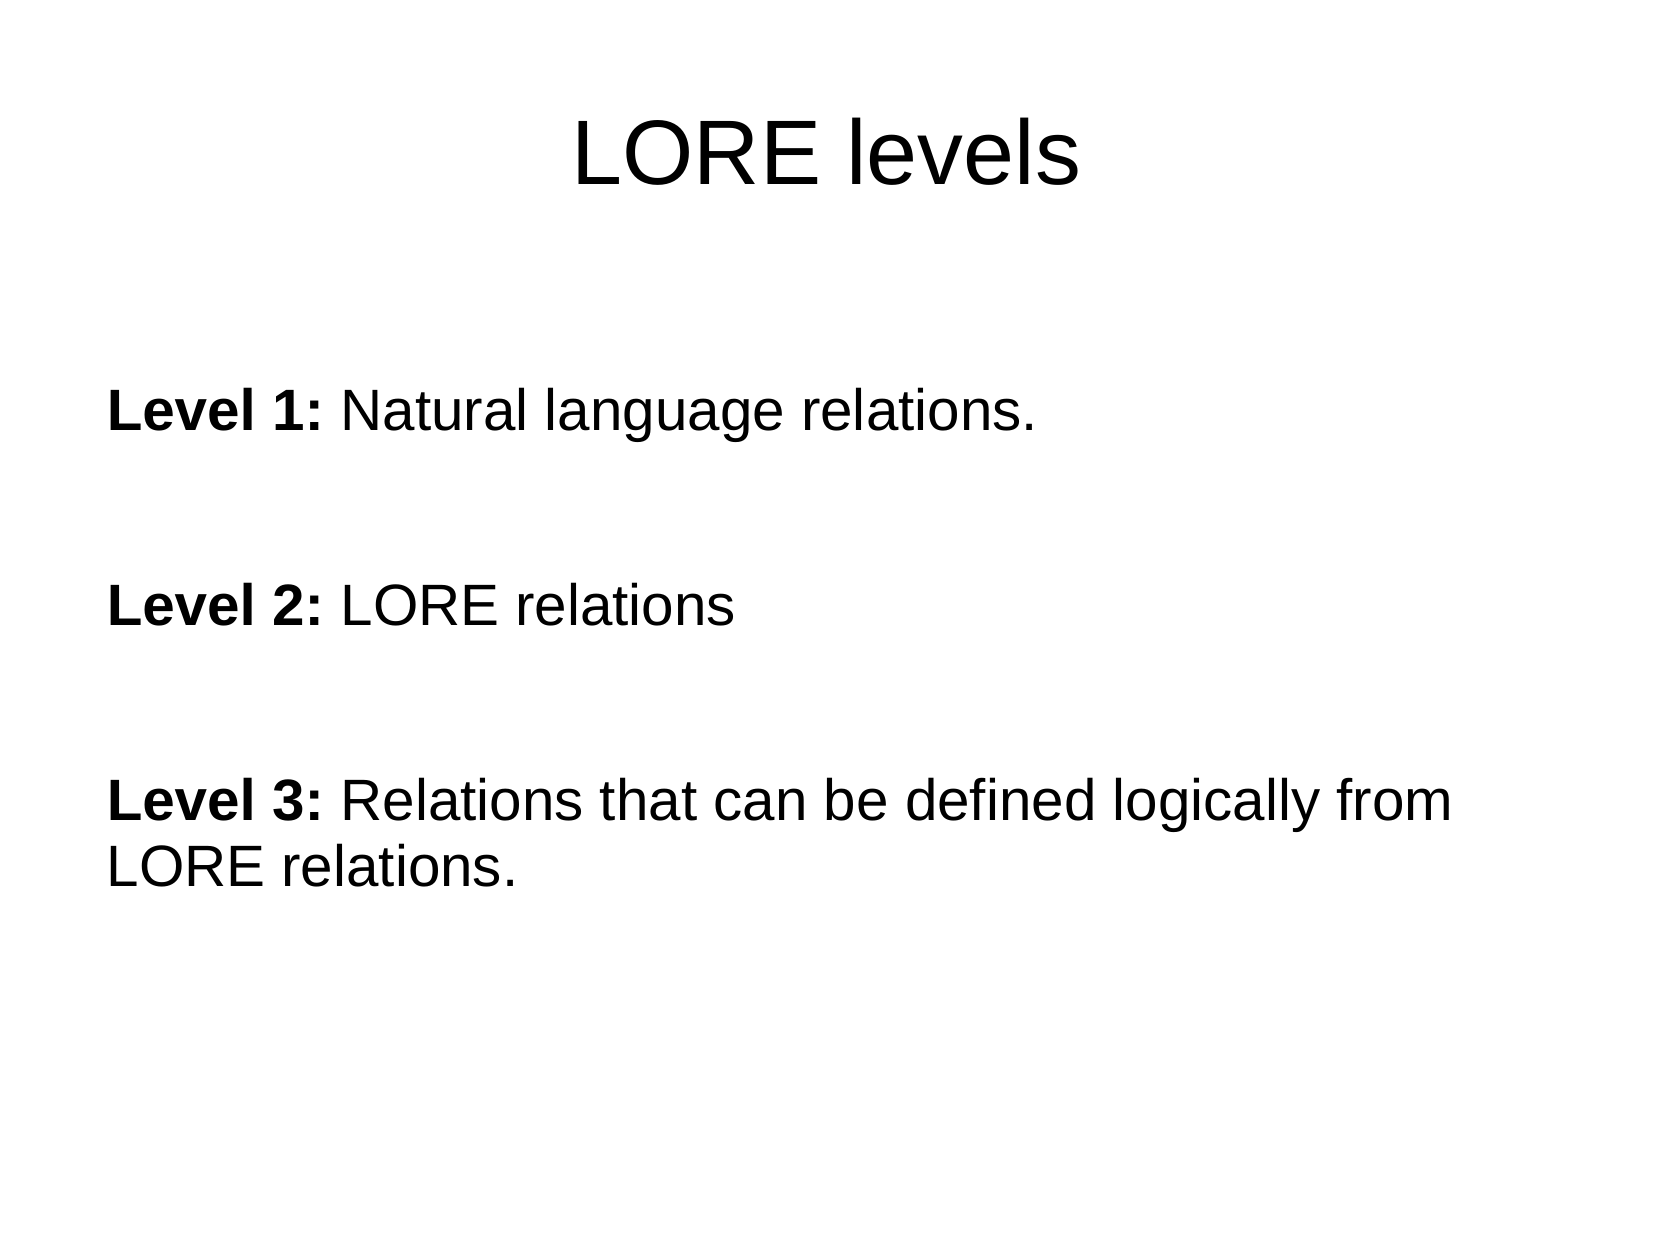

# LORE levels
Level 1: Natural language relations.
Level 2: LORE relations
Level 3: Relations that can be defined logically from LORE relations.